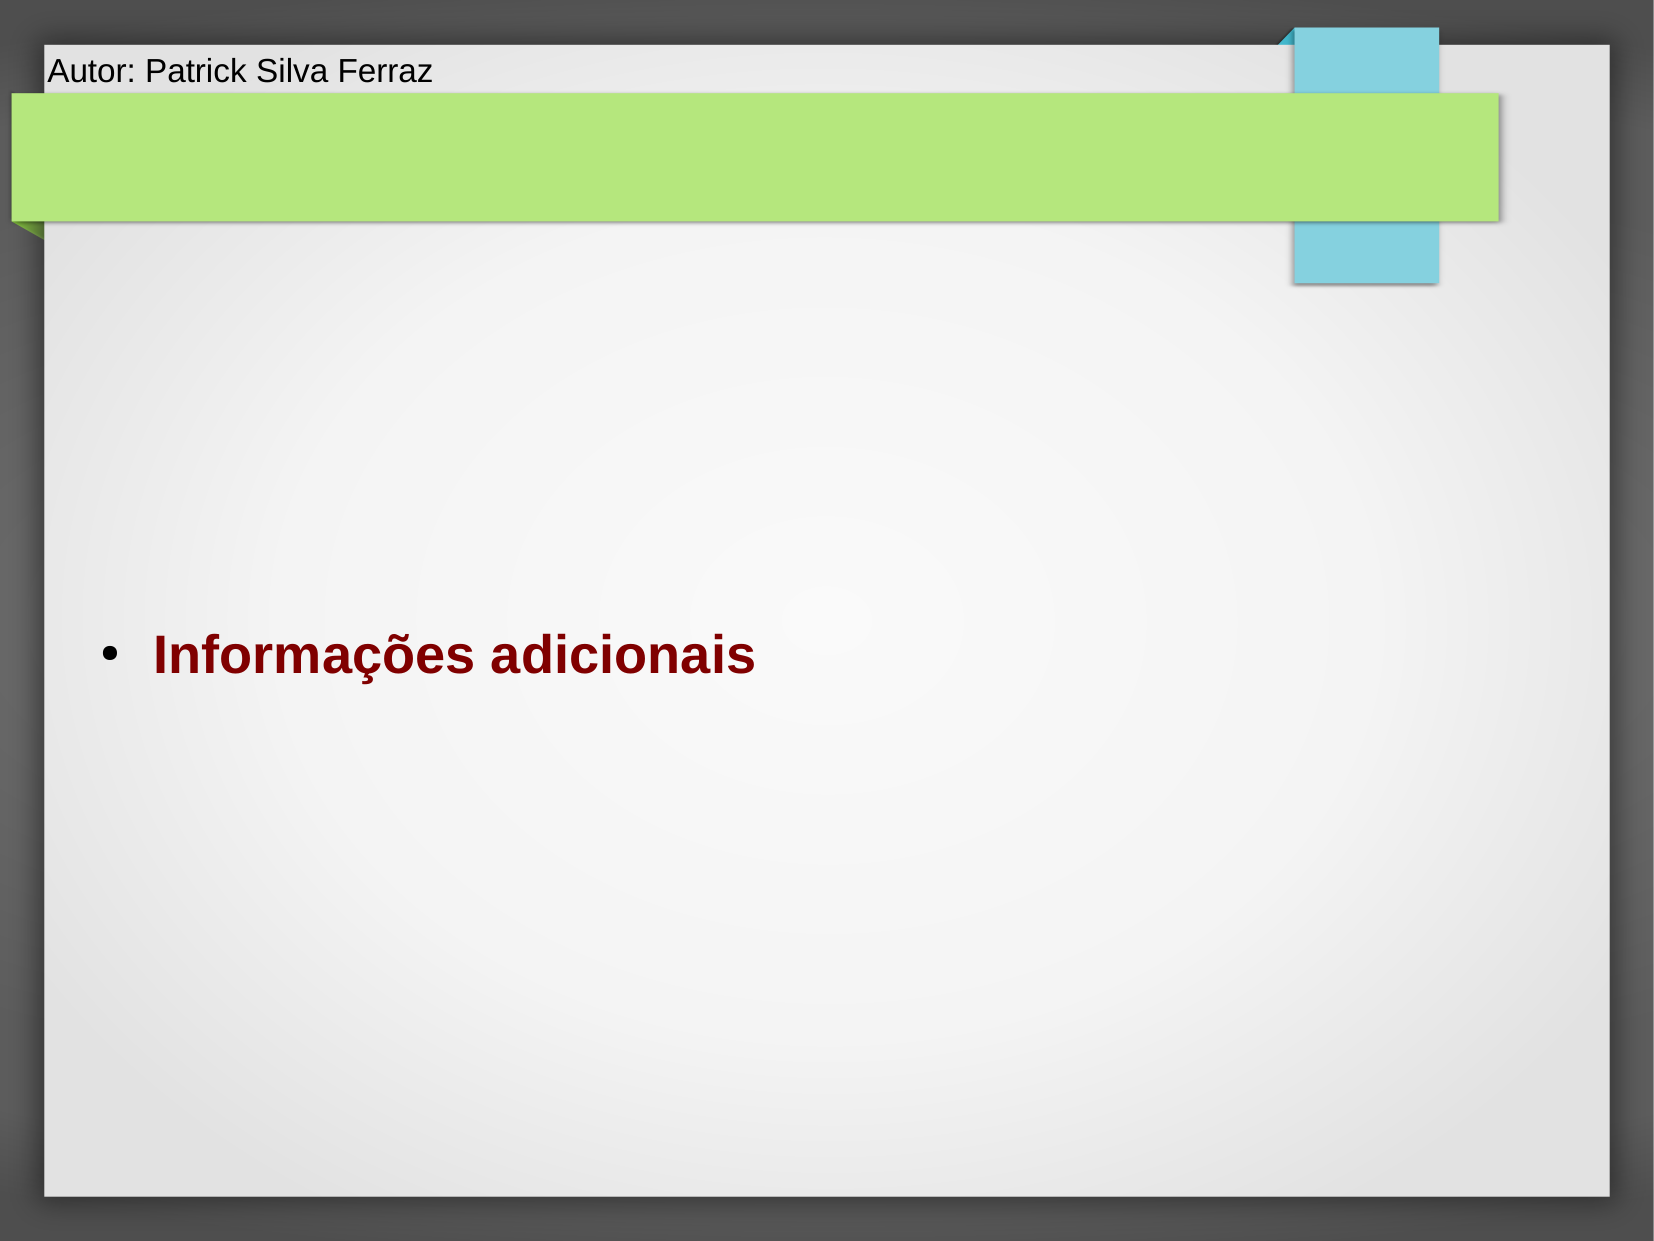

Autor: Patrick Silva Ferraz
# Informações adicionais